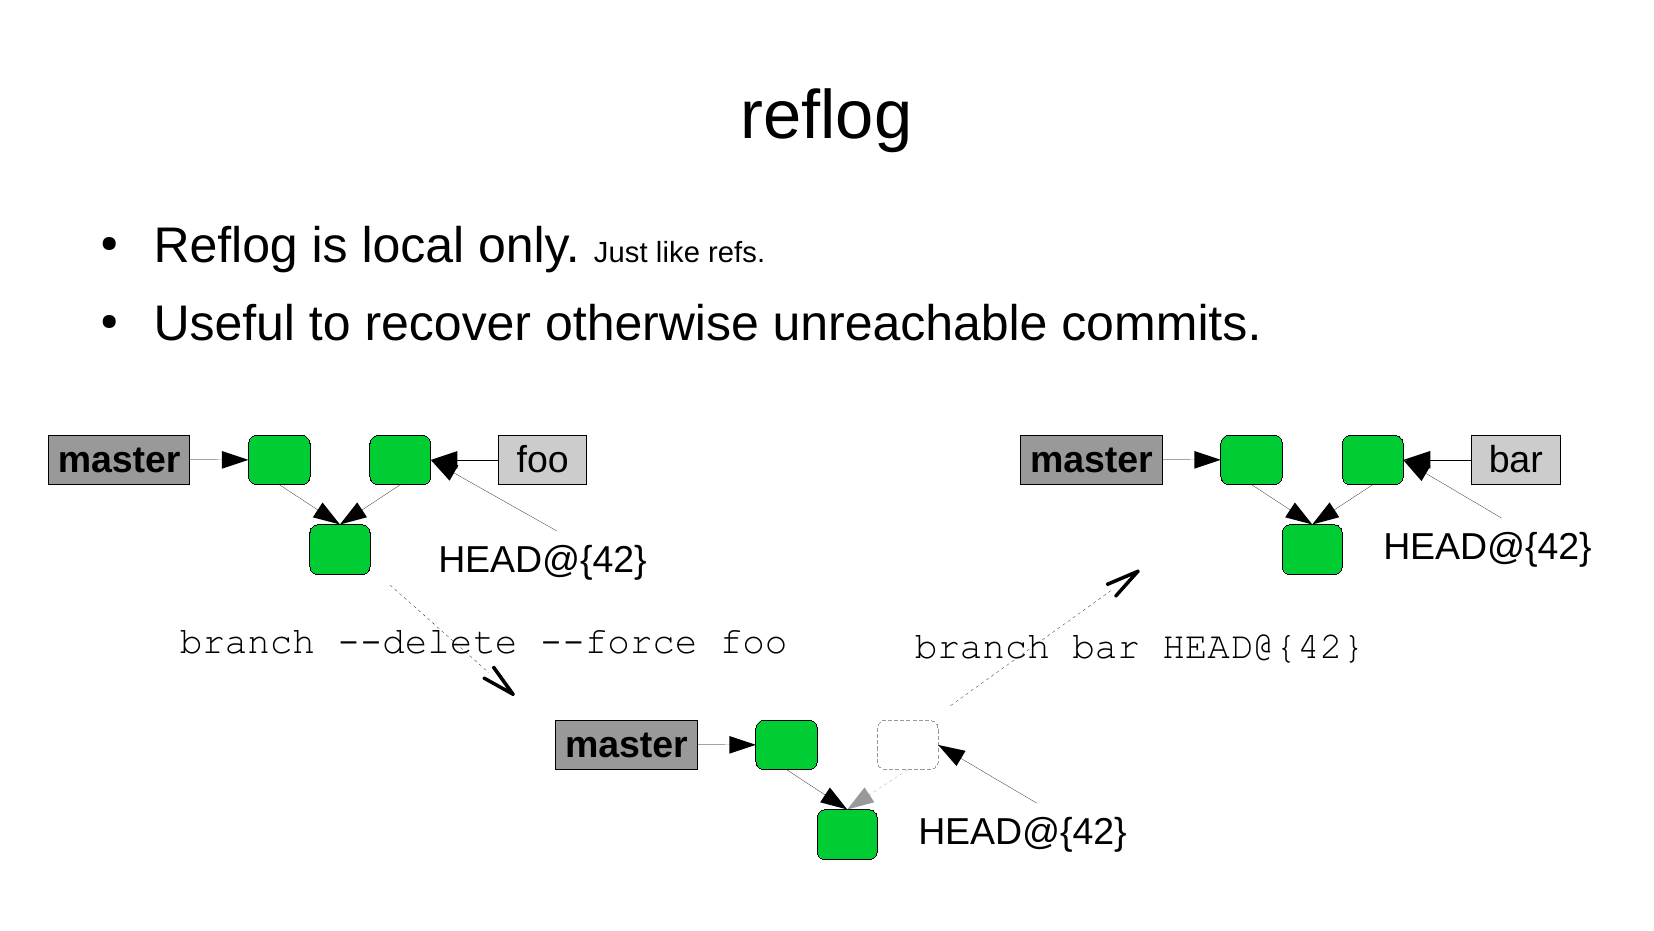

# reflog
Reflog is local only. Just like refs.
Useful to recover otherwise unreachable commits.
master
master
bar
foo
HEAD@{42}
HEAD@{42}
branch --delete --force foo
branch bar HEAD@{42}
master
HEAD@{42}